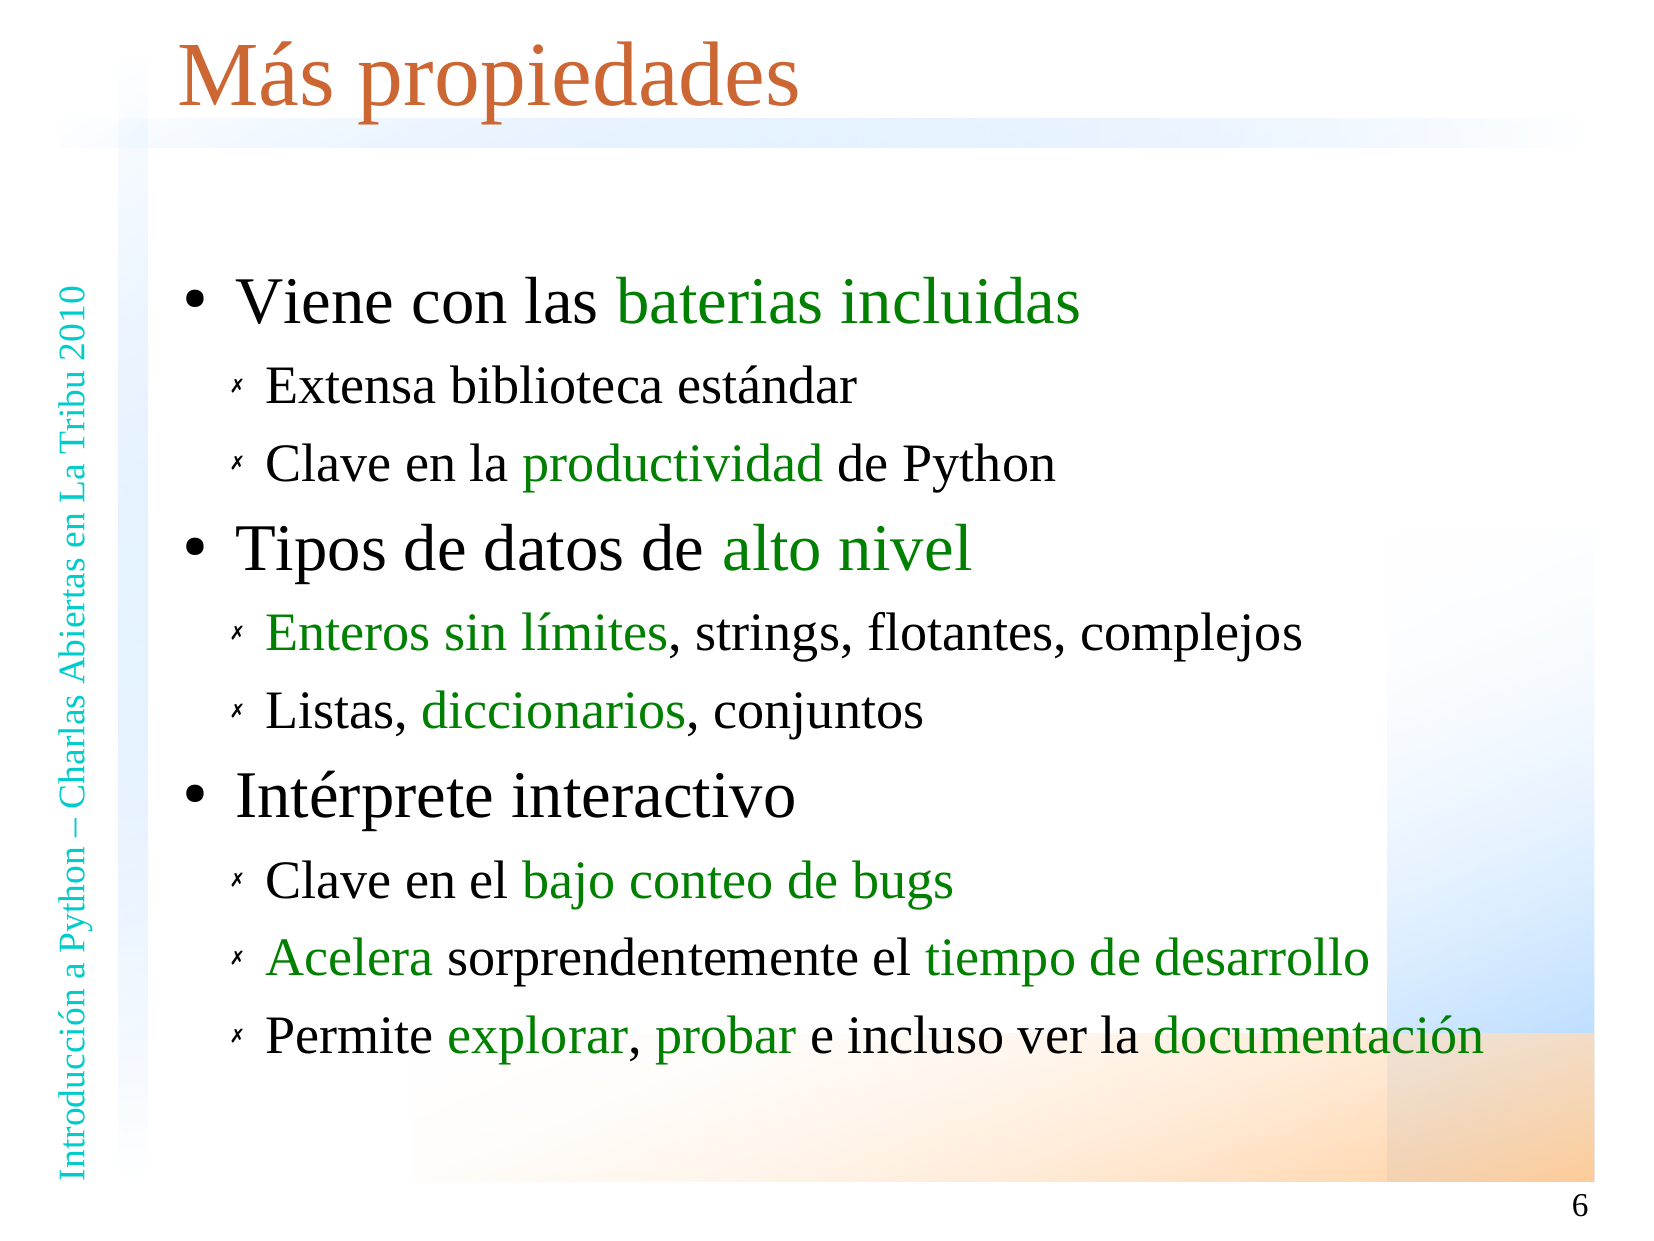

# Más propiedades
 Viene con las baterias incluidas
Extensa biblioteca estándar
Clave en la productividad de Python
 Tipos de datos de alto nivel
Enteros sin límites, strings, flotantes, complejos
Listas, diccionarios, conjuntos
 Intérprete interactivo
Clave en el bajo conteo de bugs
Acelera sorprendentemente el tiempo de desarrollo
Permite explorar, probar e incluso ver la documentación